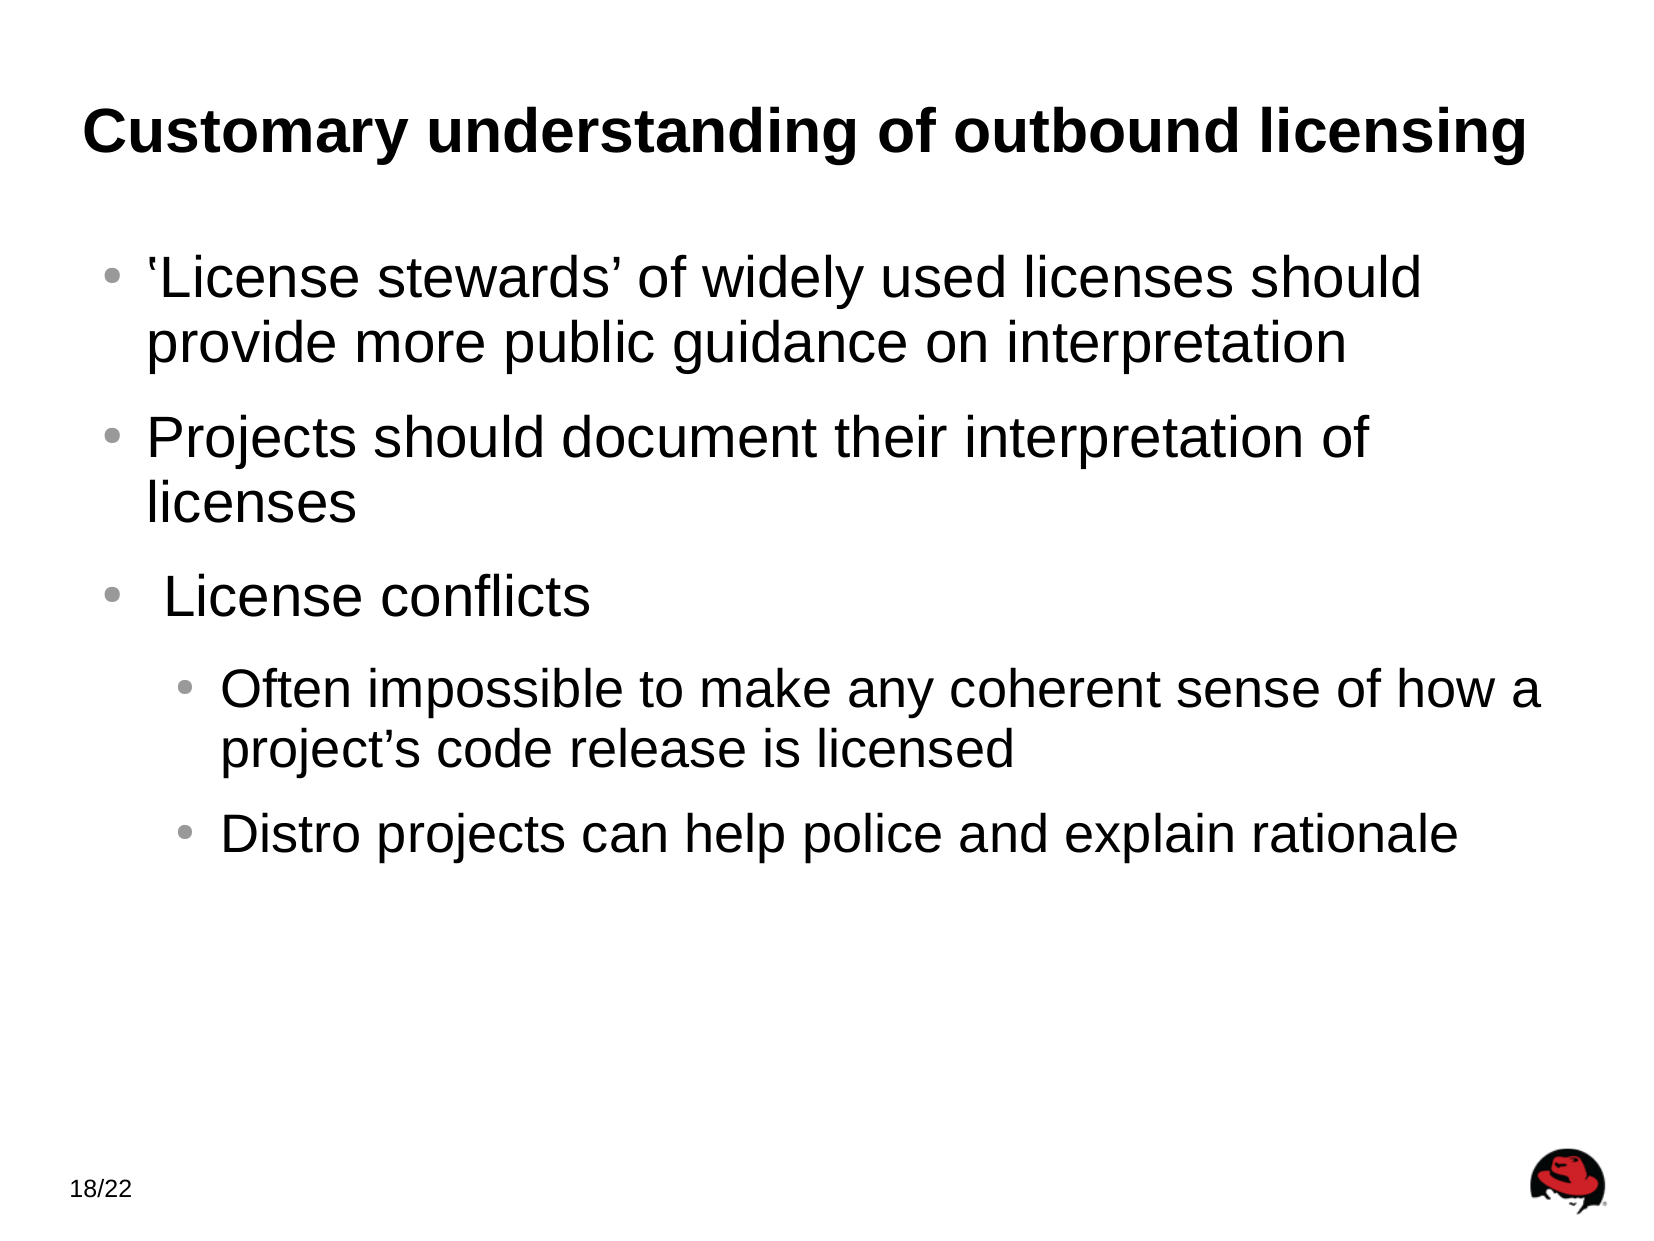

# Customary understanding of outbound licensing
‛License stewards’ of widely used licenses should provide more public guidance on interpretation
Projects should document their interpretation of licenses
 License conflicts
Often impossible to make any coherent sense of how a project’s code release is licensed
Distro projects can help police and explain rationale